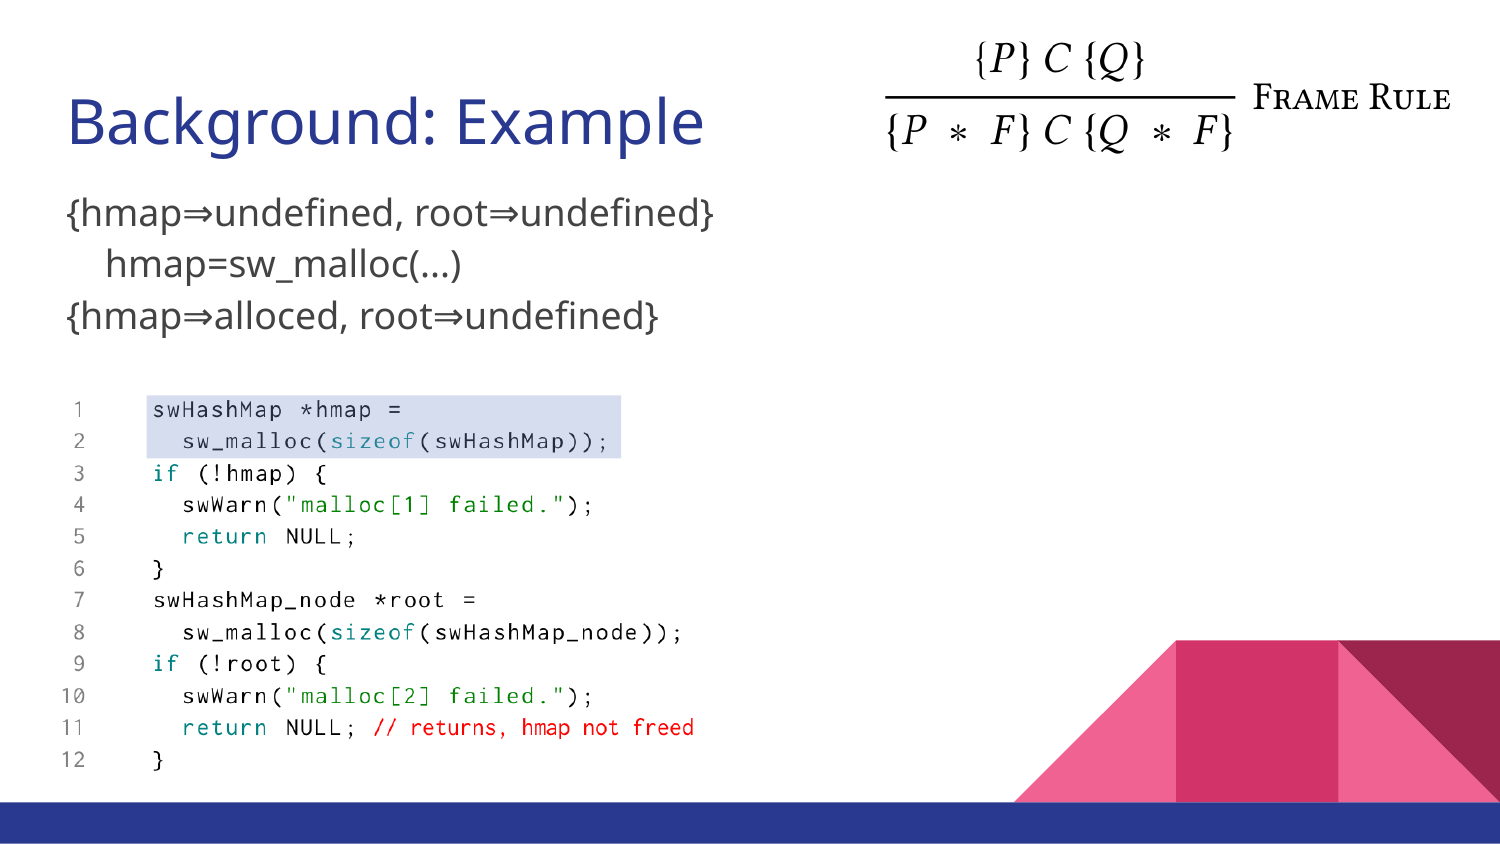

# Background: Example
{hmap⇒undefined, root⇒undefined}
 hmap=sw_malloc(...)
{hmap⇒alloced, root⇒undefined}